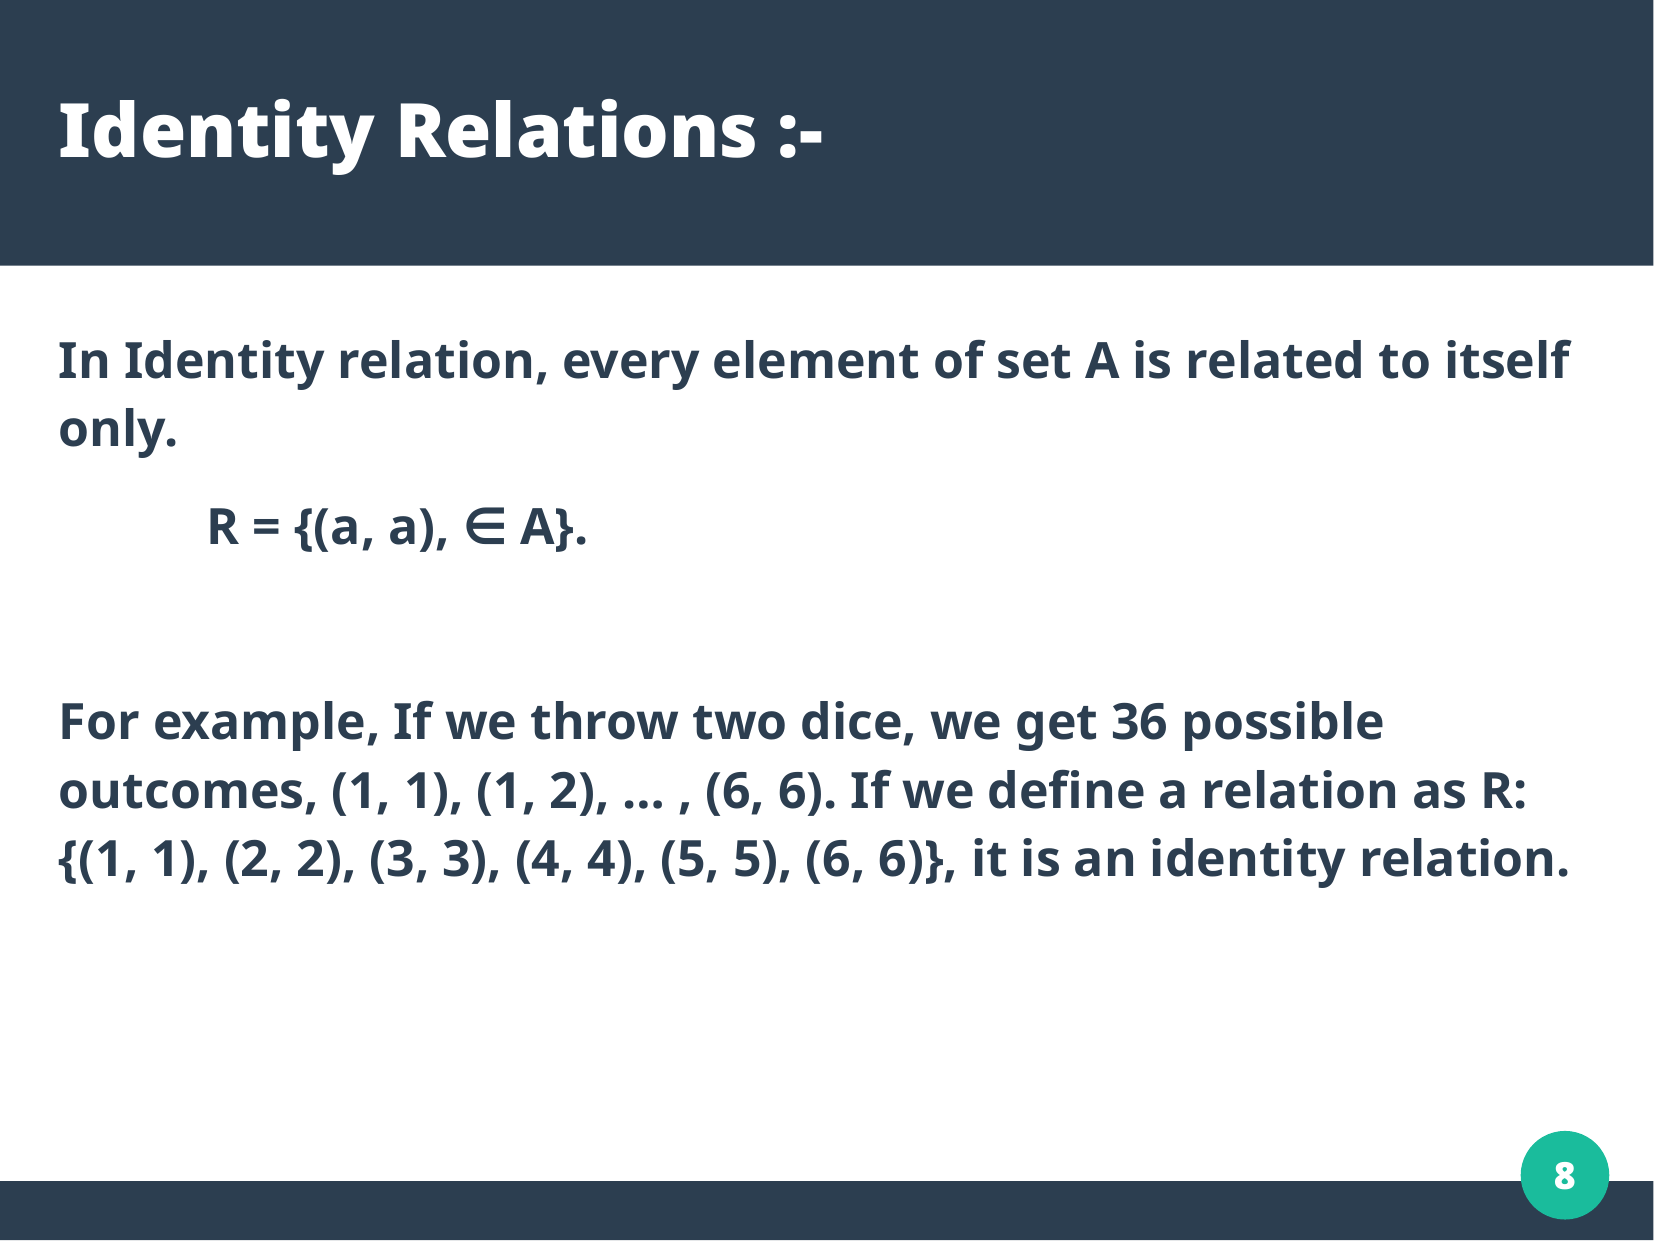

# Identity Relations :-
In Identity relation, every element of set A is related to itself only.
 		R = {(a, a), ∈ A}.
For example, If we throw two dice, we get 36 possible outcomes, (1, 1), (1, 2), … , (6, 6). If we define a relation as R: {(1, 1), (2, 2), (3, 3), (4, 4), (5, 5), (6, 6)}, it is an identity relation.
8